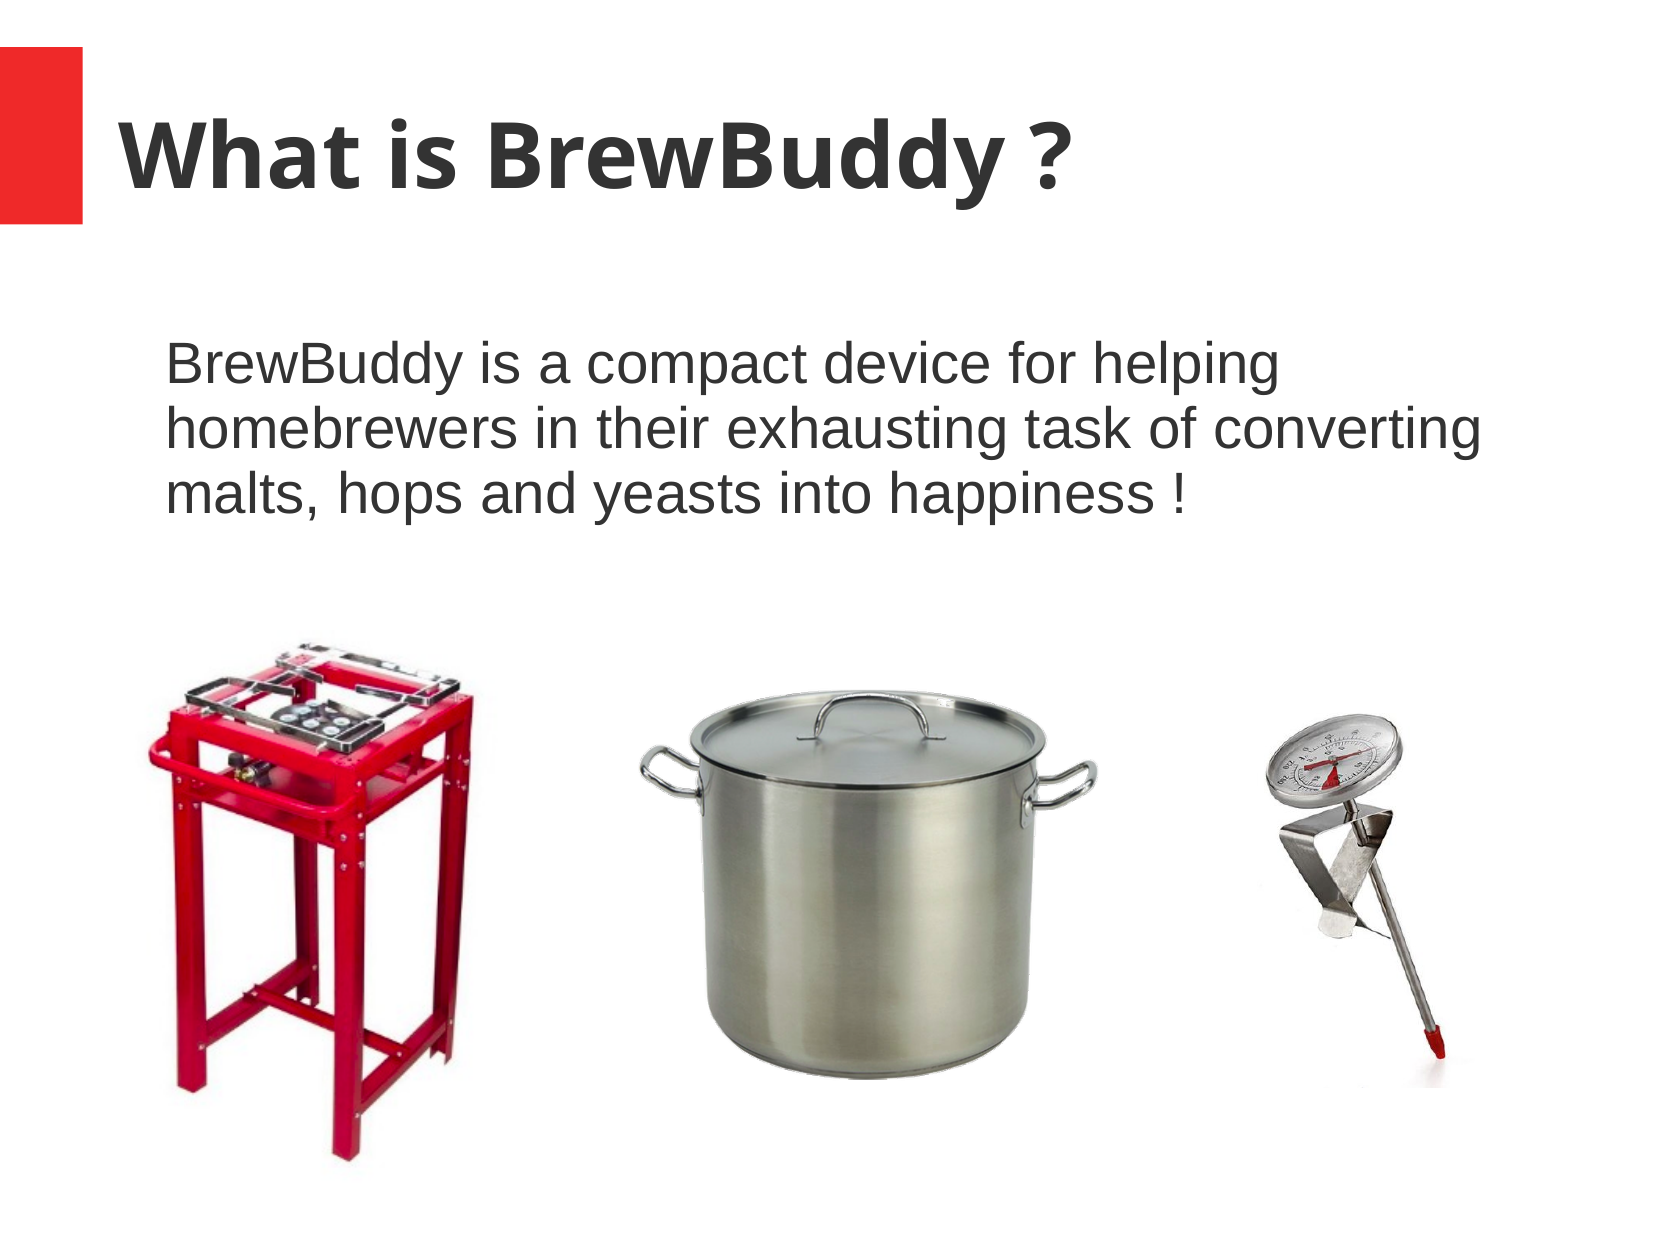

# What is BrewBuddy ?
BrewBuddy is a compact device for helping homebrewers in their exhausting task of converting malts, hops and yeasts into happiness !